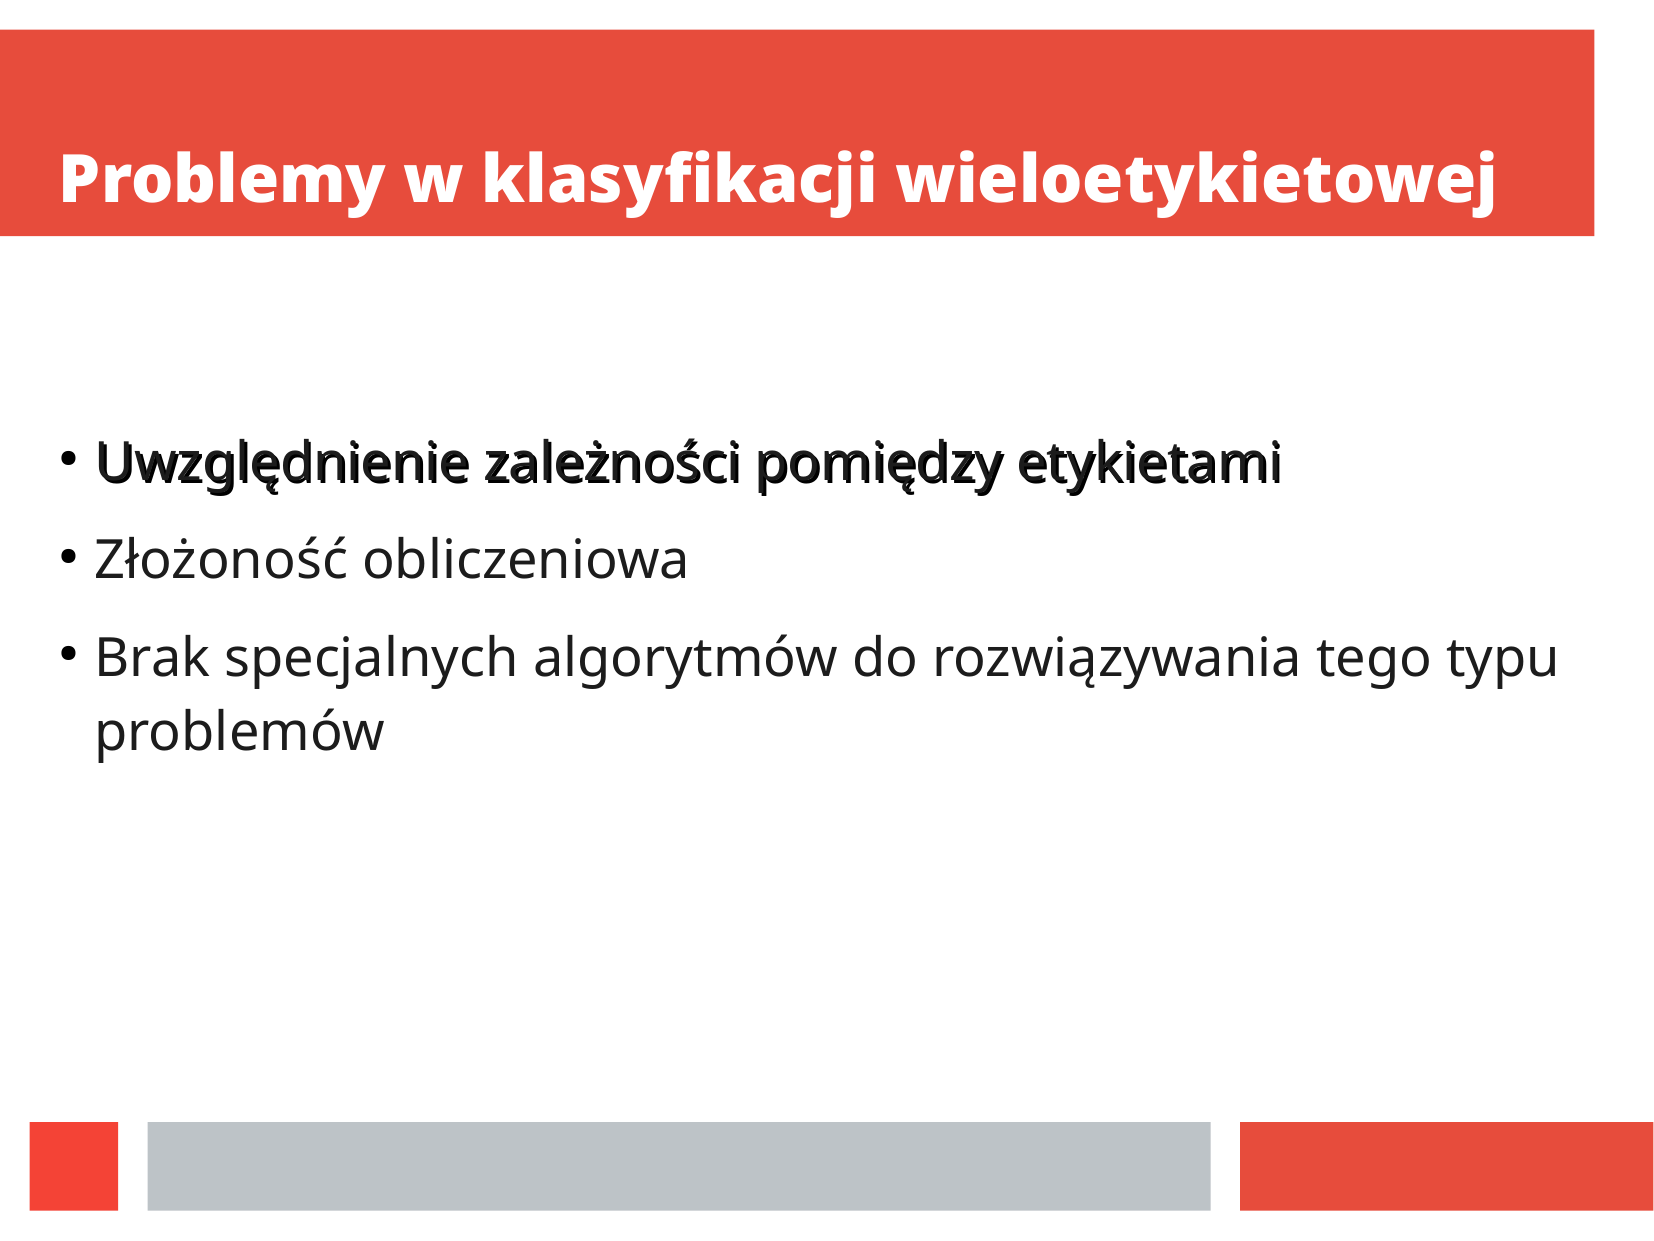

# Problemy w klasyfikacji wieloetykietowej
Uwzględnienie zależności pomiędzy etykietami
Złożoność obliczeniowa
Brak specjalnych algorytmów do rozwiązywania tego typu problemów